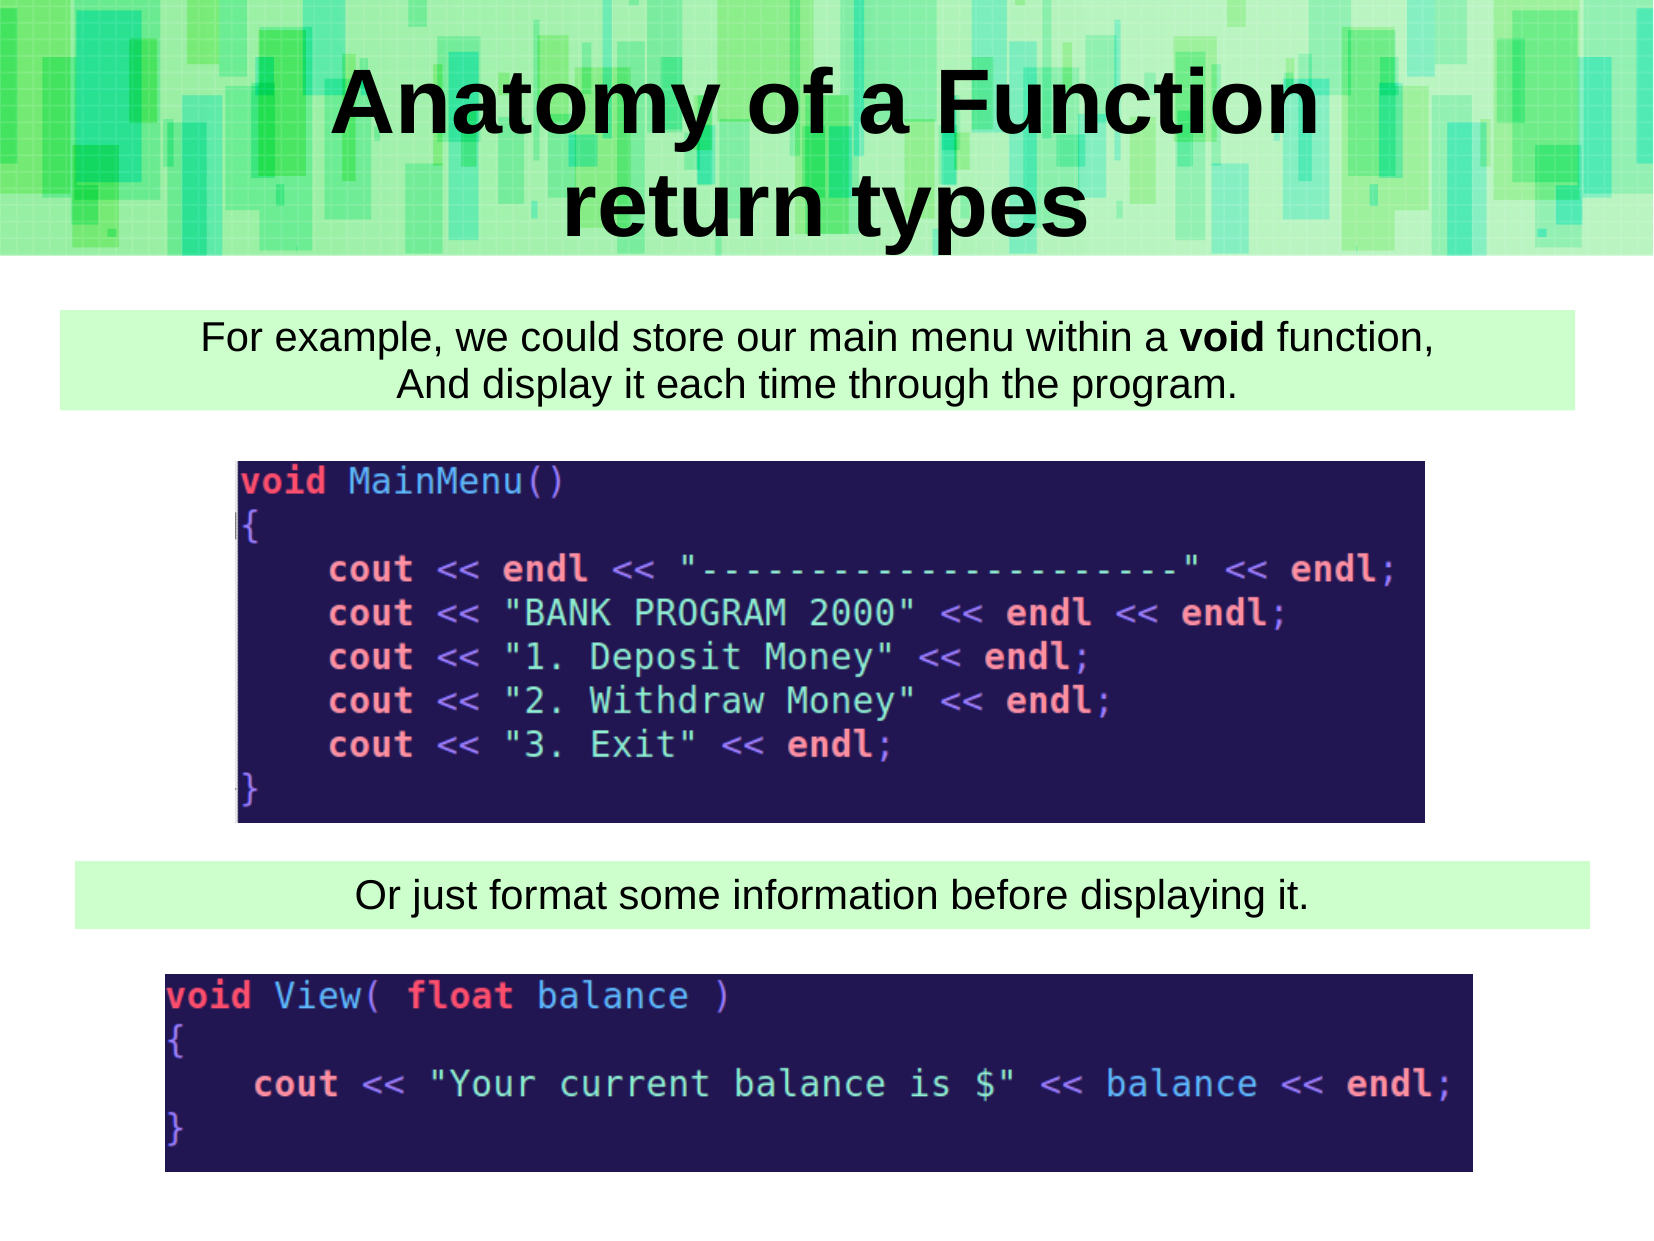

# Anatomy of a Function return types
For example, we could store our main menu within a void function,
And display it each time through the program.
Or just format some information before displaying it.